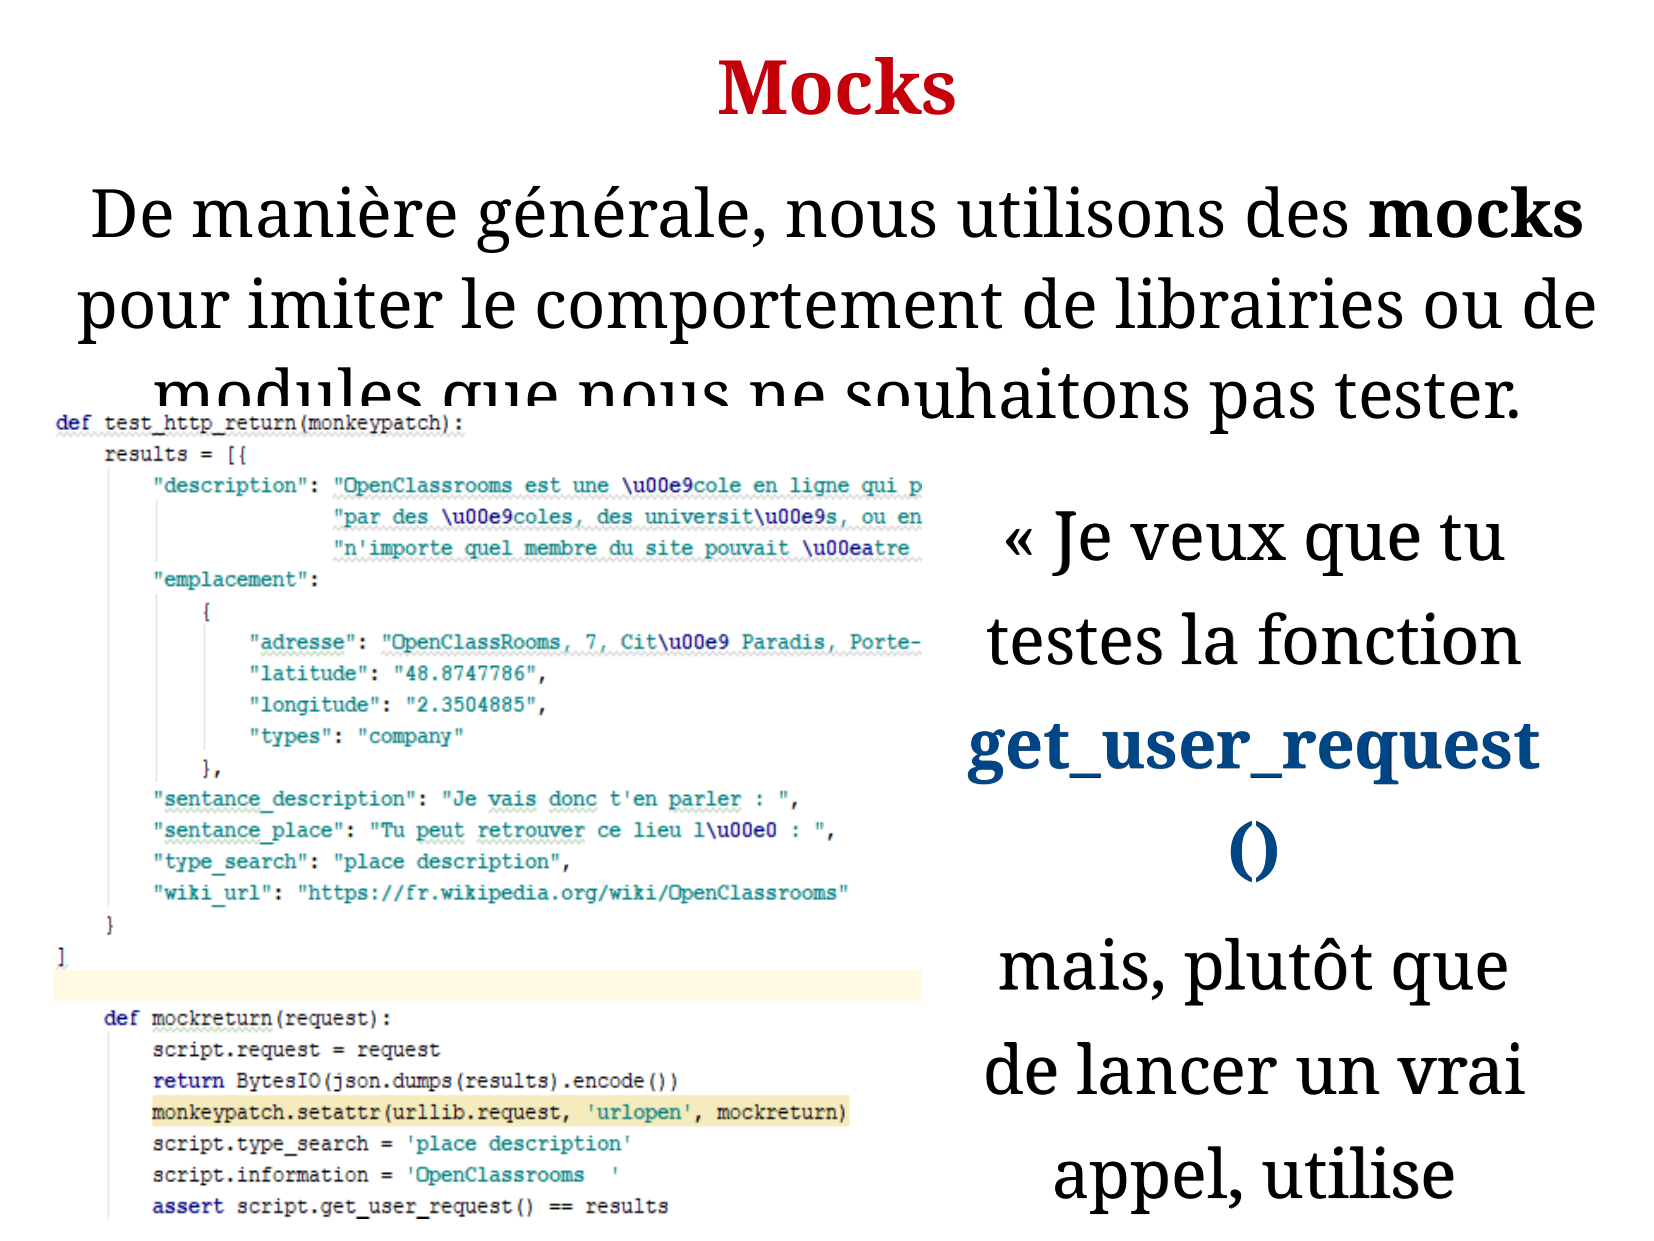

# Mocks
De manière générale, nous utilisons des mocks pour imiter le comportement de librairies ou de modules que nous ne souhaitons pas tester.
« Je veux que tu testes la fonction get_user_request()
mais, plutôt que de lancer un vrai appel, utilise plutôt ces données-là »